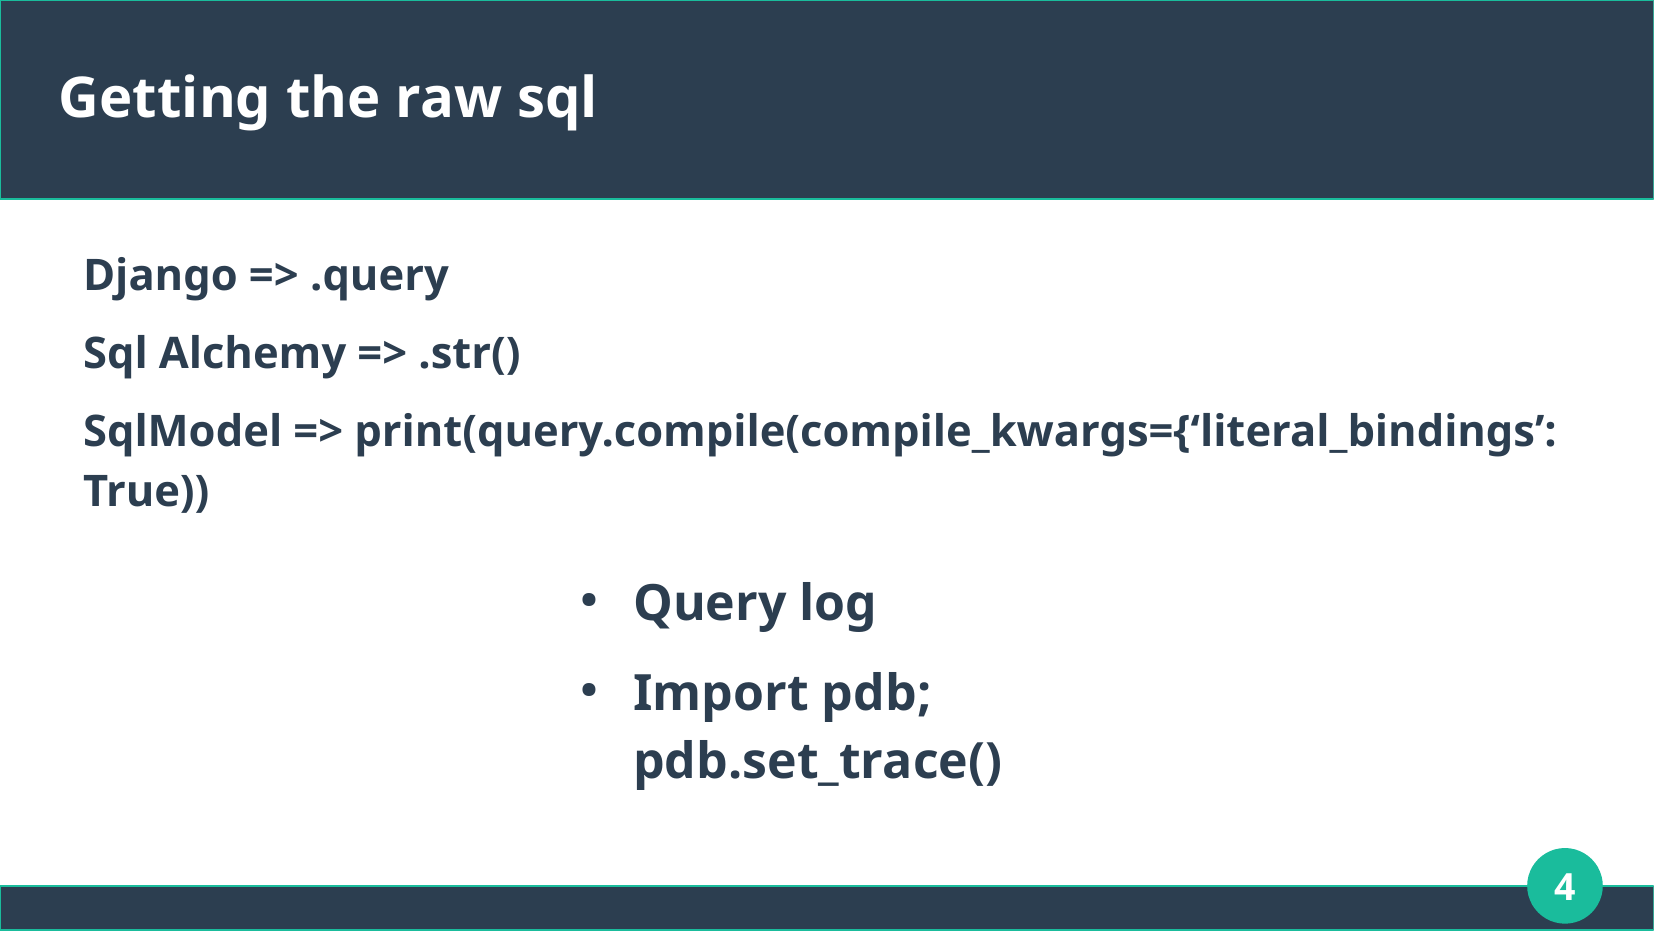

# Getting the raw sql
Django => .query
Sql Alchemy => .str()
SqlModel => print(query.compile(compile_kwargs={‘literal_bindings’: True))
Query log
Import pdb; pdb.set_trace()
4